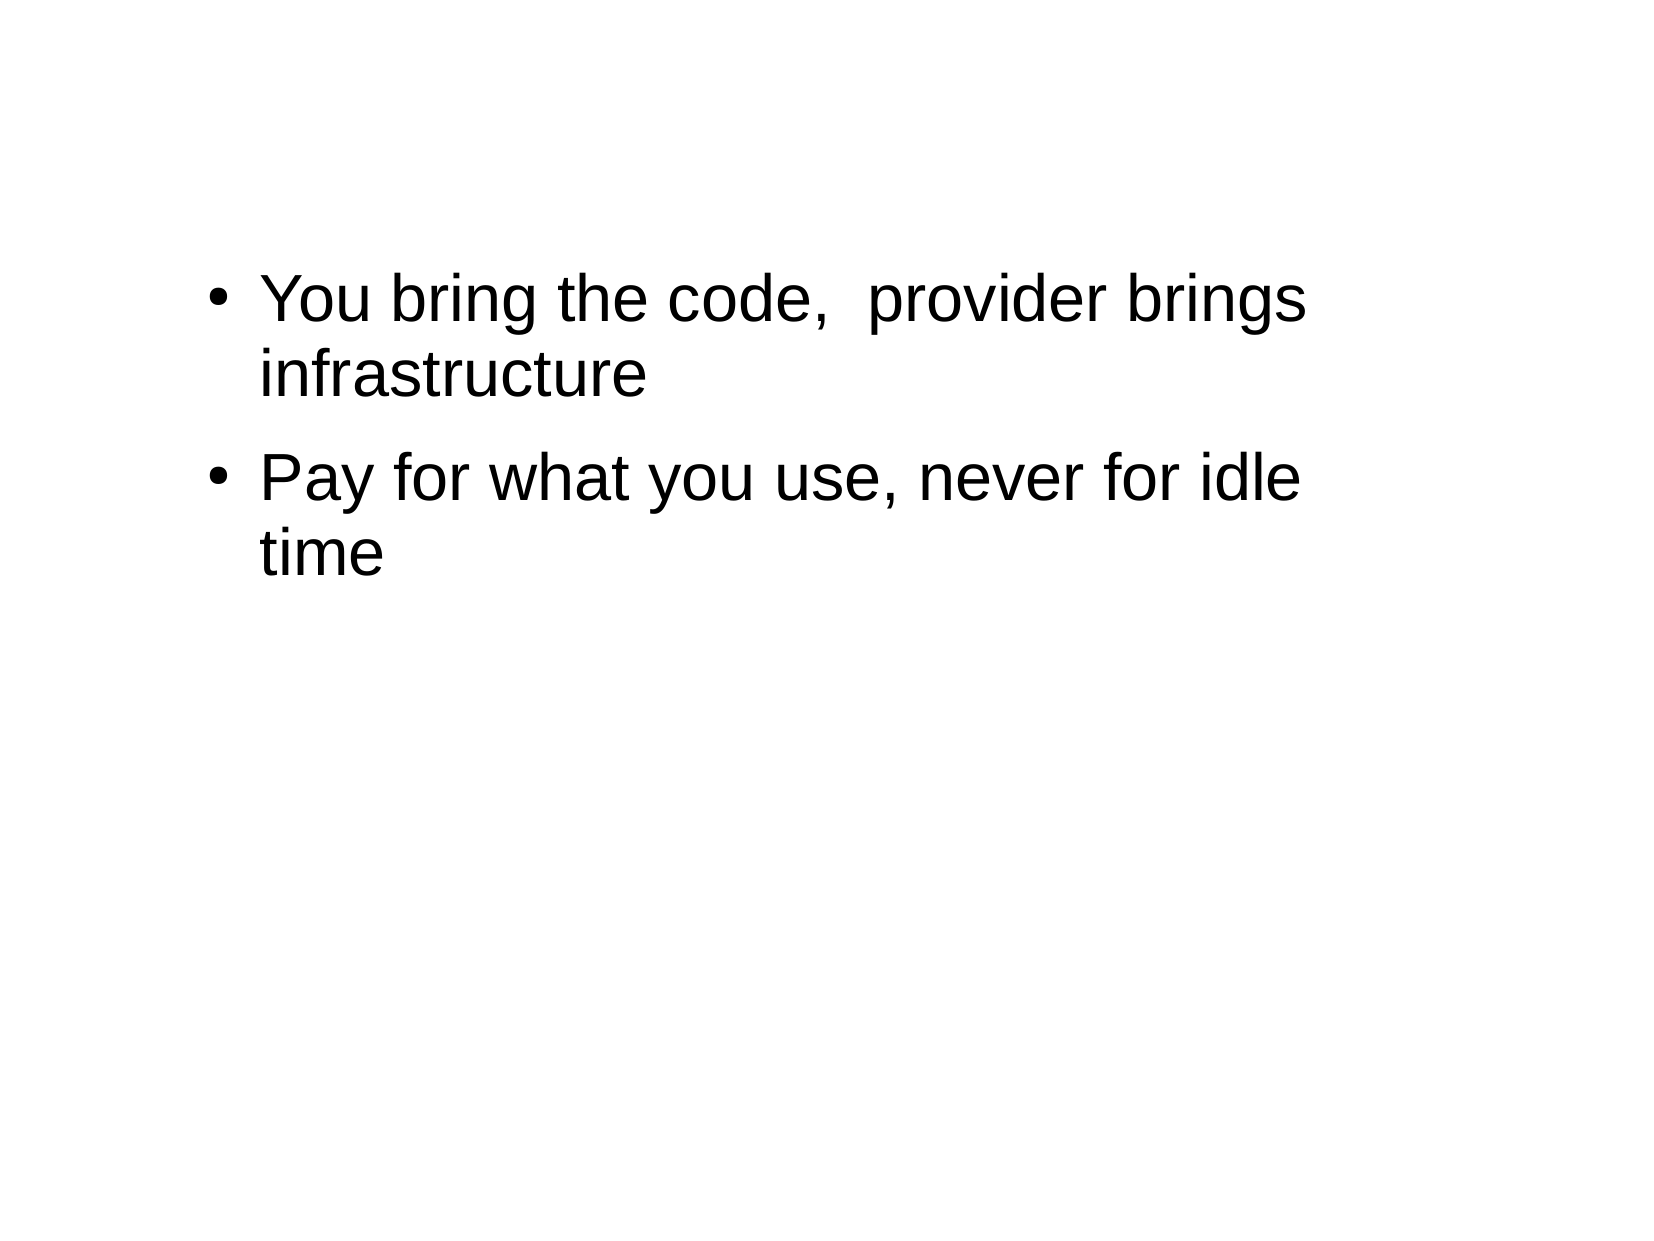

# You bring the code, provider brings infrastructure
Pay for what you use, never for idle time